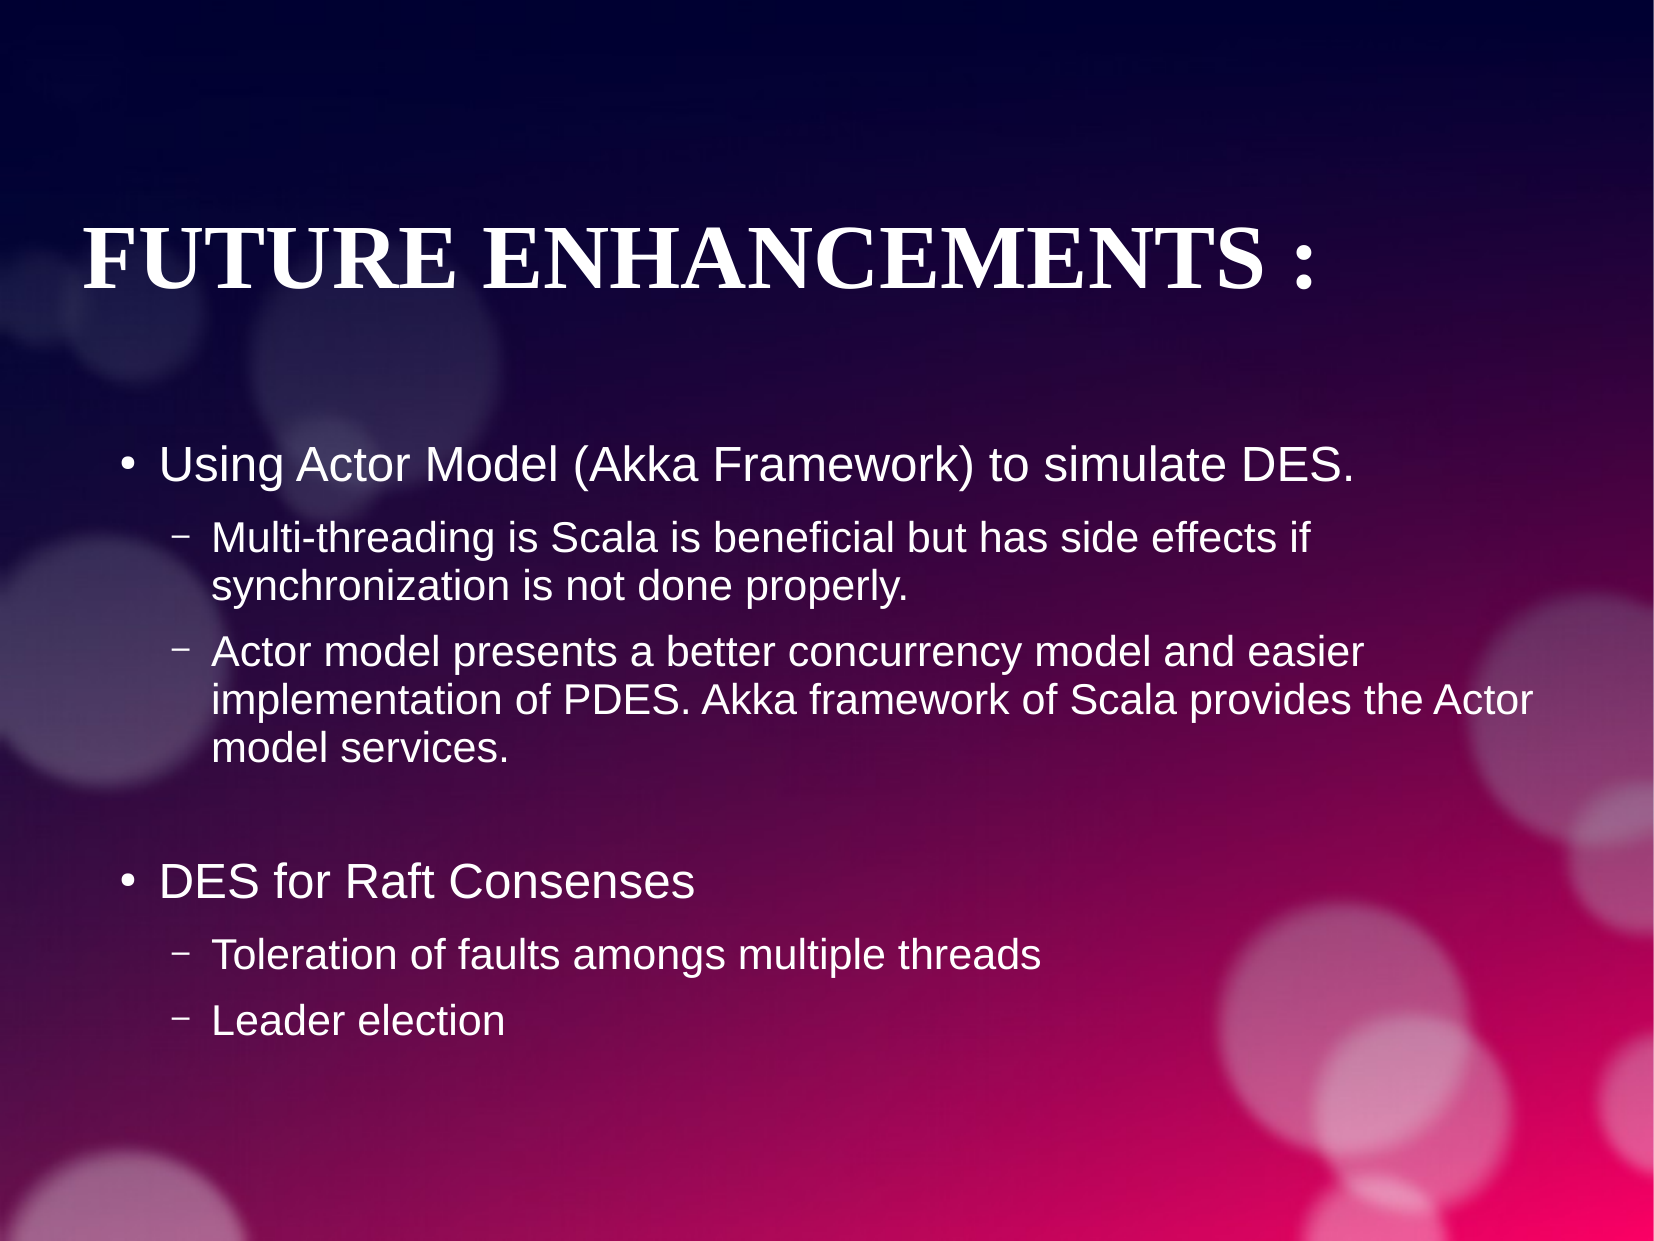

# FUTURE ENHANCEMENTS :
Using Actor Model (Akka Framework) to simulate DES.
Multi-threading is Scala is beneficial but has side effects if synchronization is not done properly.
Actor model presents a better concurrency model and easier implementation of PDES. Akka framework of Scala provides the Actor model services.
DES for Raft Consenses
Toleration of faults amongs multiple threads
Leader election